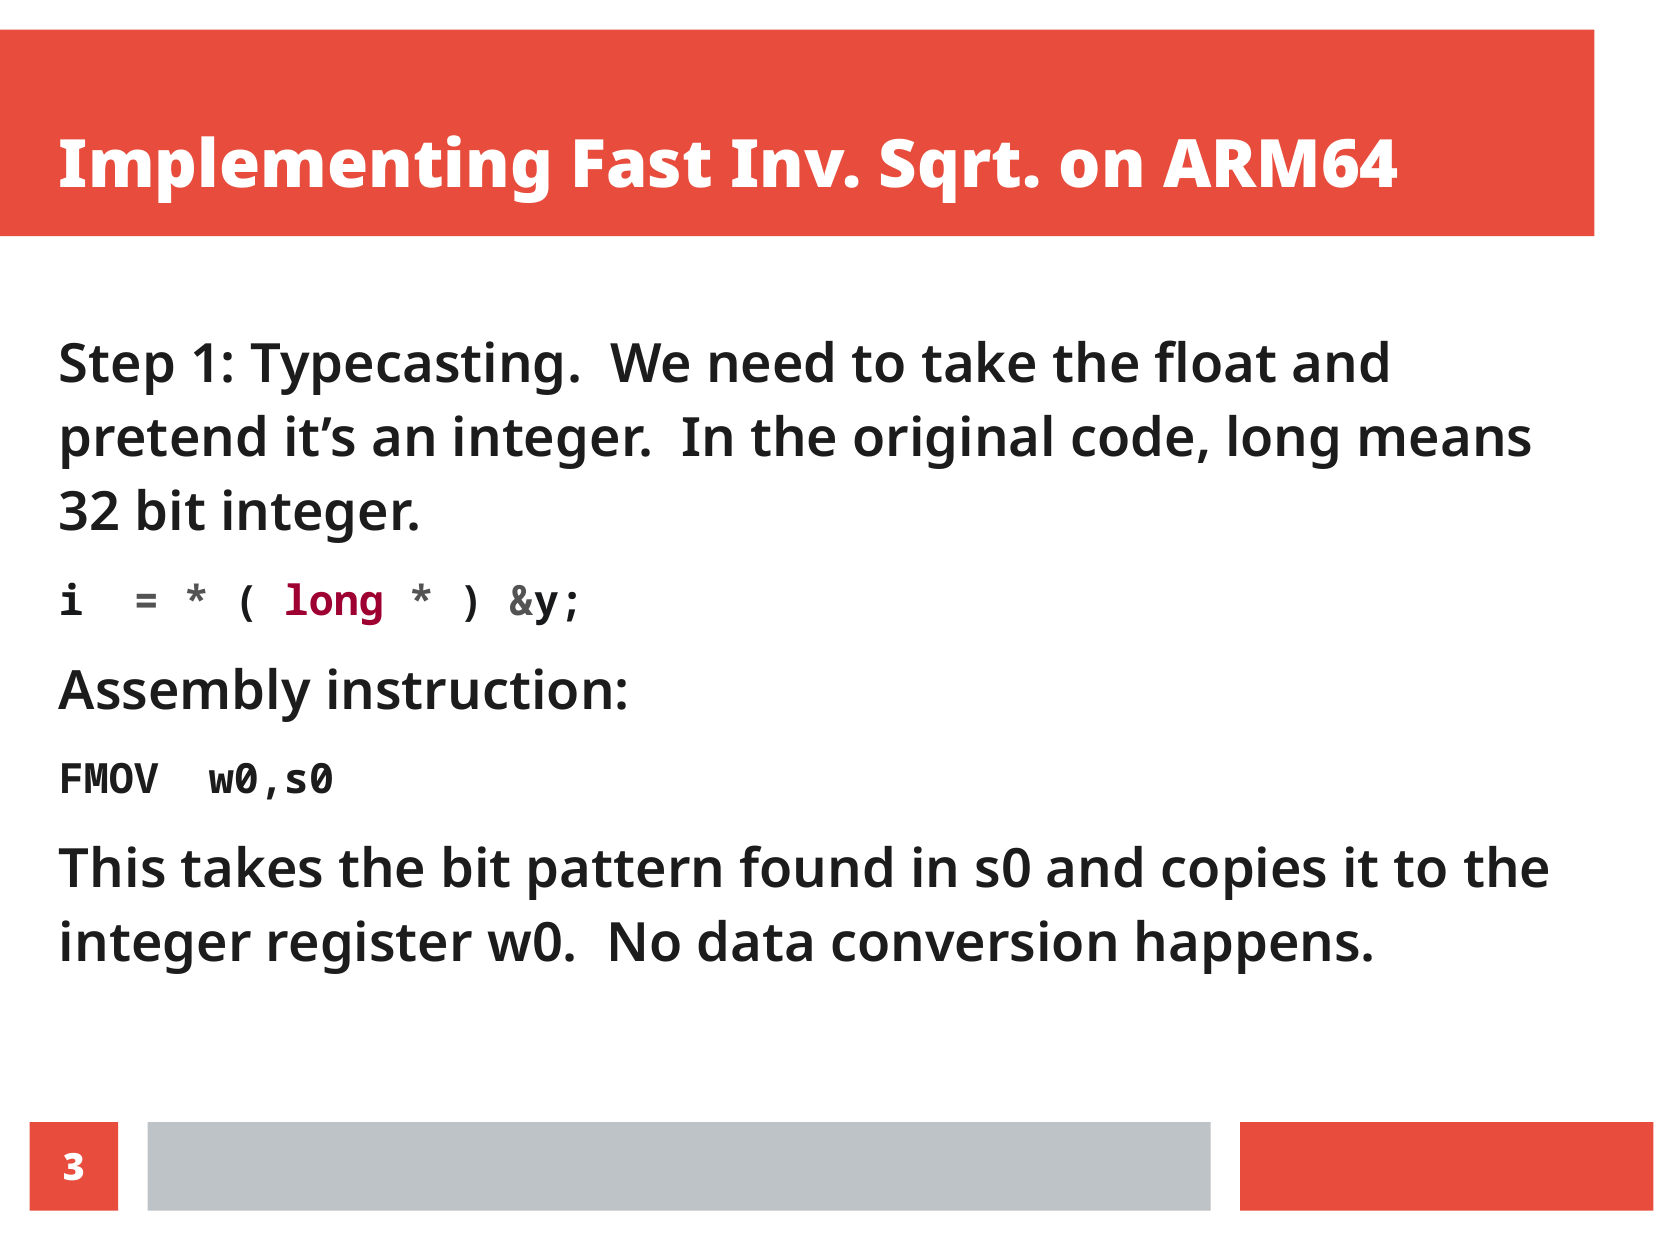

# Implementing Fast Inv. Sqrt. on ARM64
Step 1: Typecasting. We need to take the float and pretend it’s an integer. In the original code, long means 32 bit integer.
i = * ( long * ) &y;
Assembly instruction:
FMOV	w0,s0
This takes the bit pattern found in s0 and copies it to the integer register w0. No data conversion happens.
3